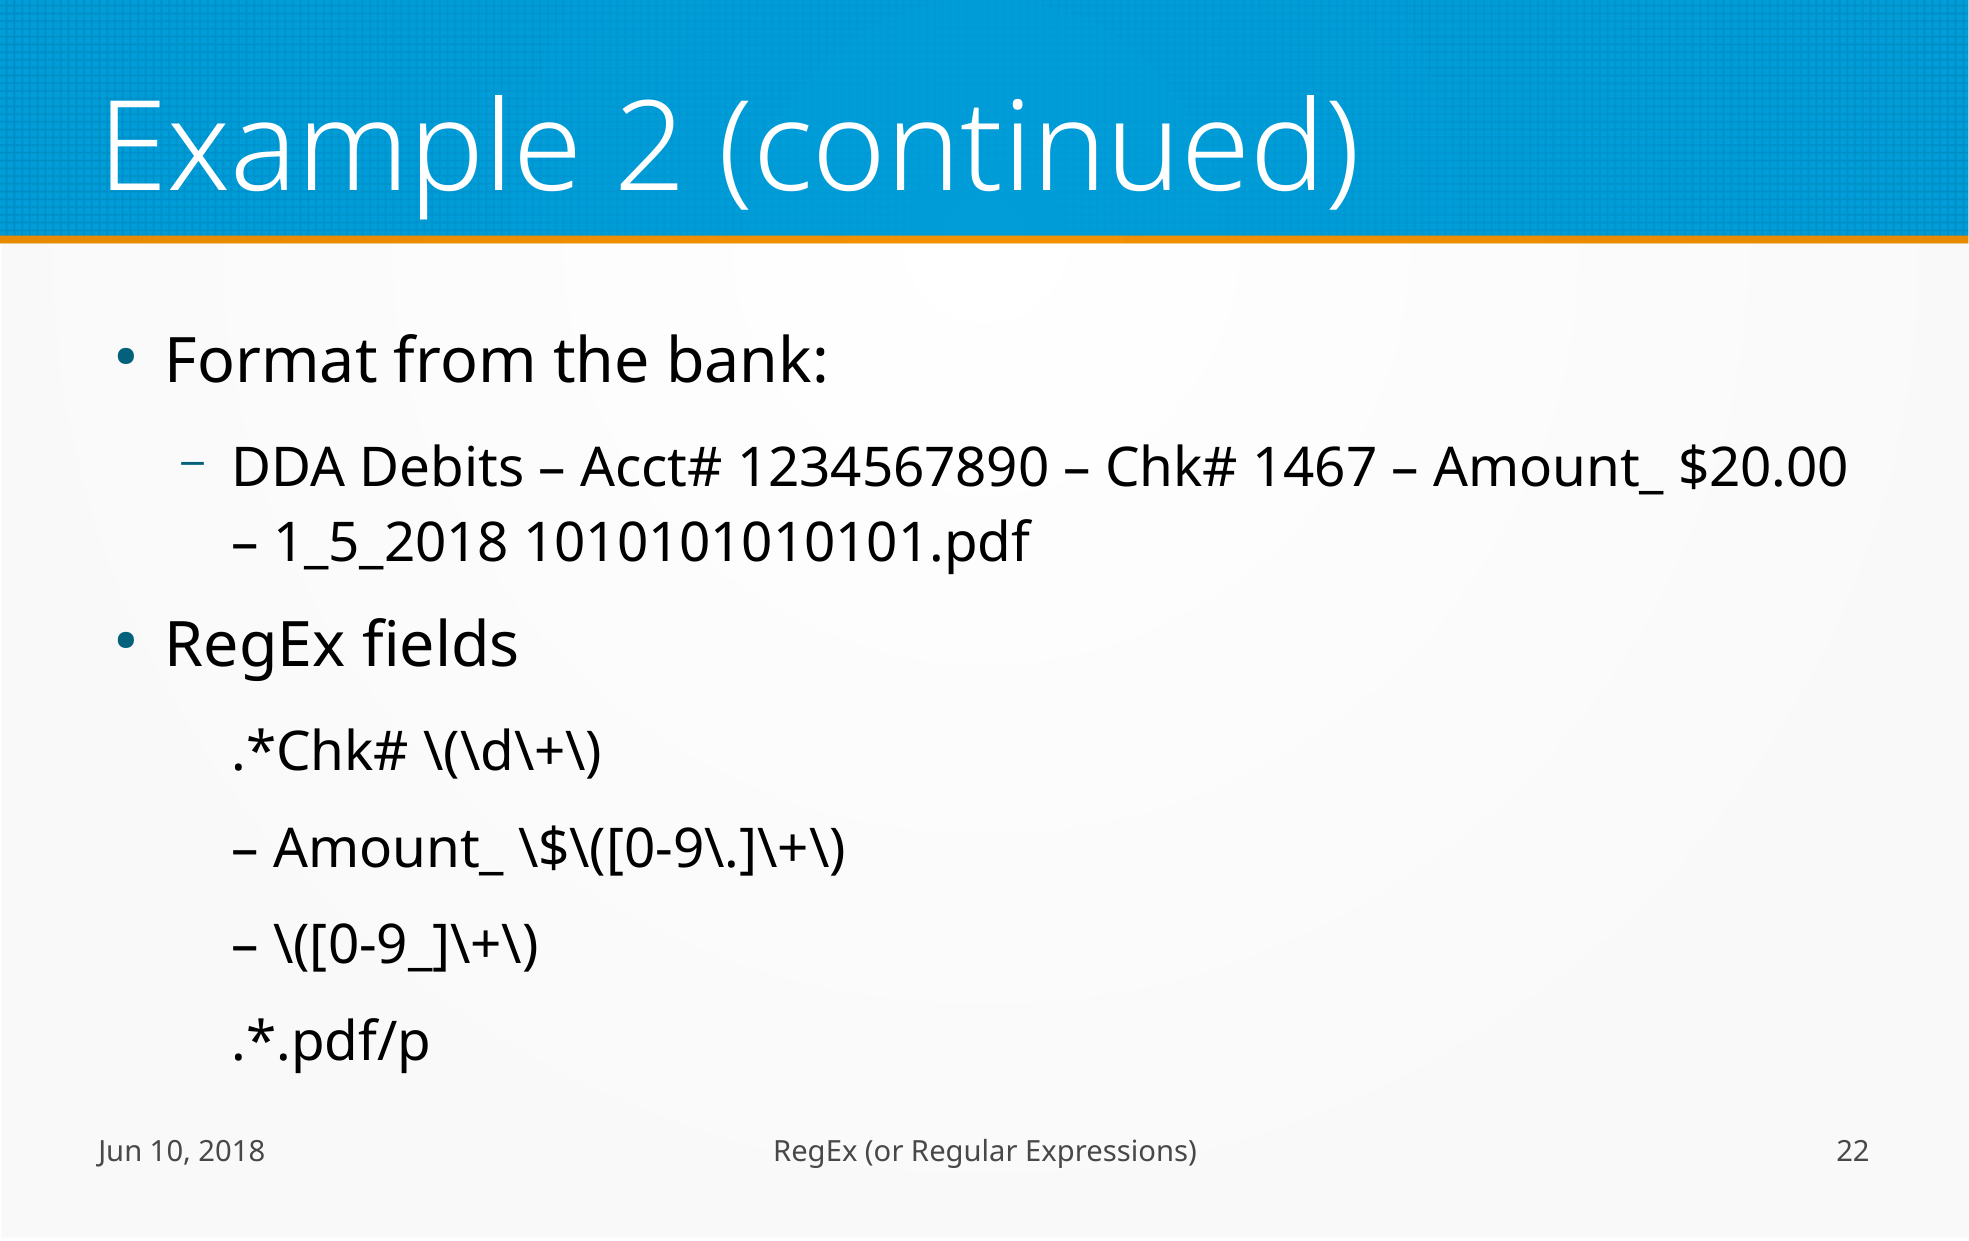

# Example 2 (continued)
Format from the bank:
DDA Debits – Acct# 1234567890 – Chk# 1467 – Amount_ $20.00 – 1_5_2018 1010101010101.pdf
RegEx fields
.*Chk# \(\d\+\)
– Amount_ \$\([0-9\.]\+\)
– \([0-9_]\+\)
.*.pdf/p
Jun 10, 2018
RegEx (or Regular Expressions)
22